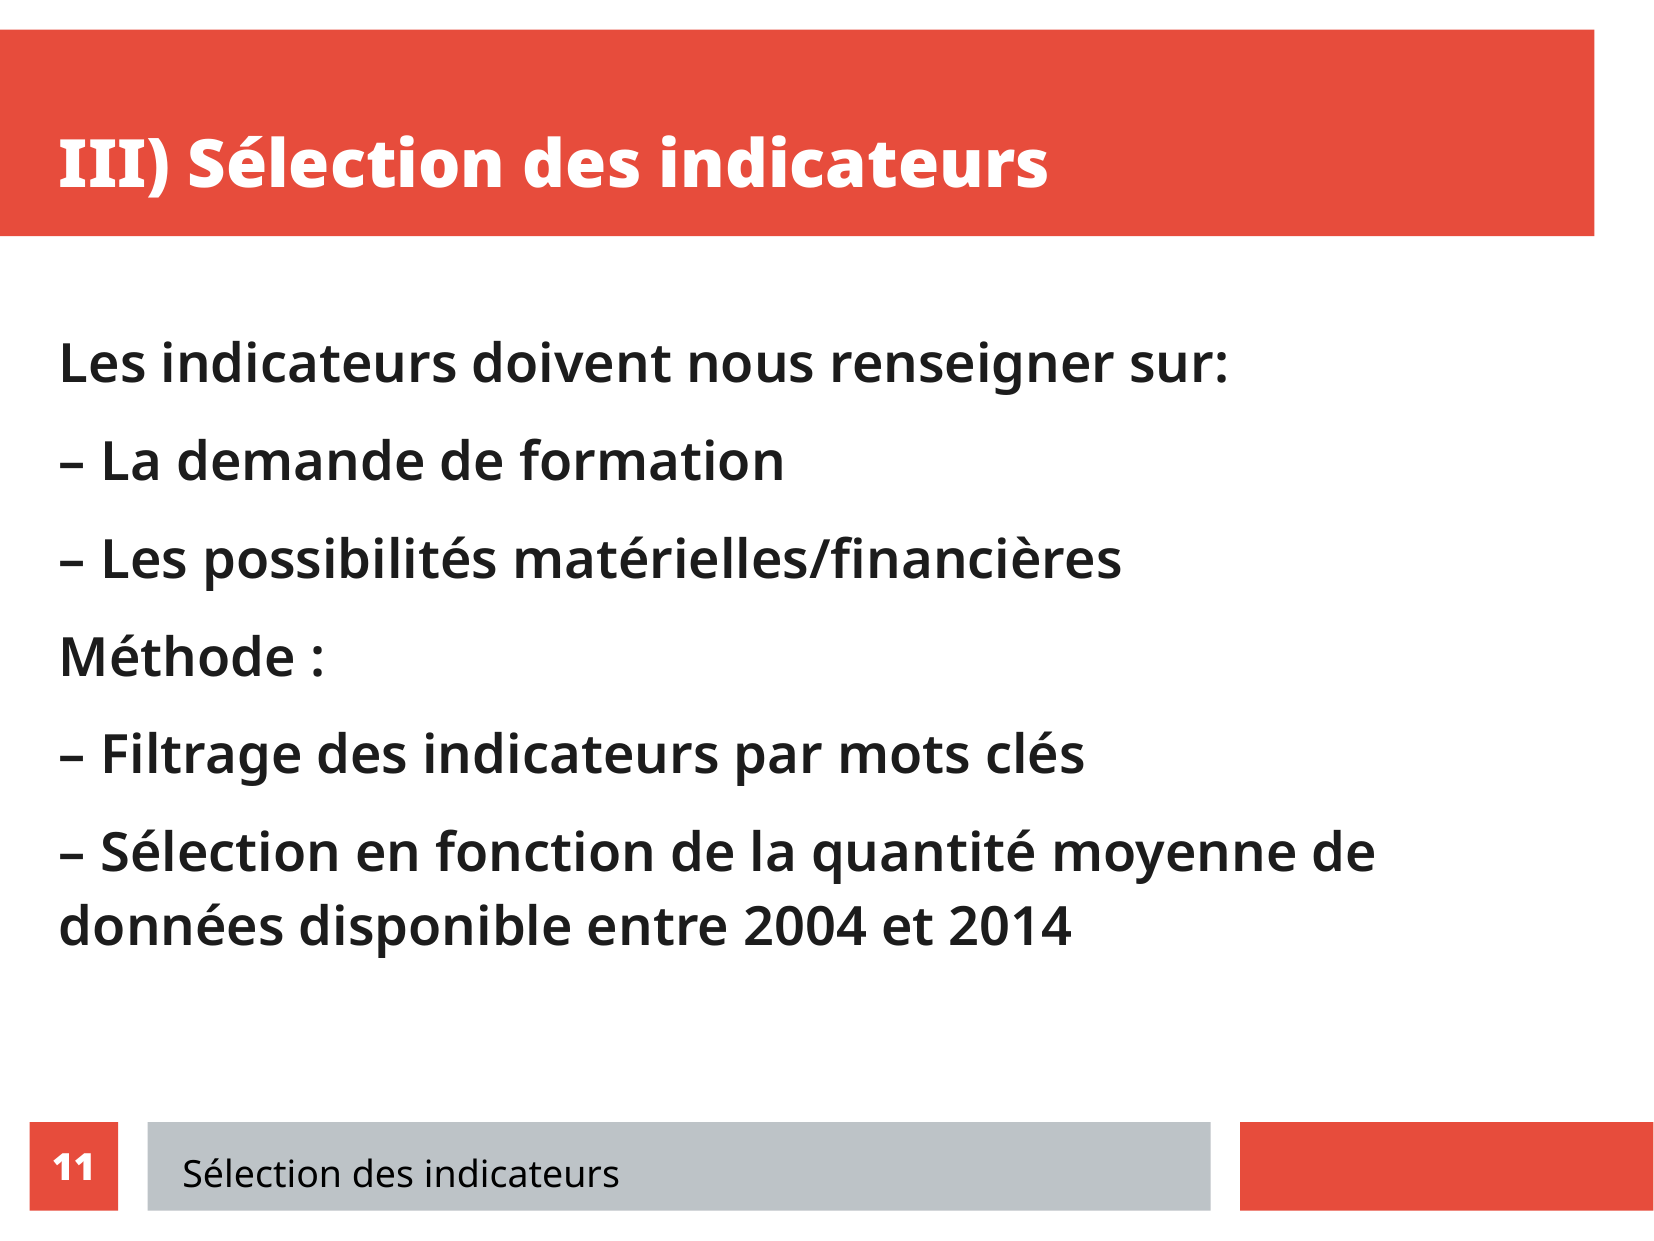

# III) Sélection des indicateurs
Les indicateurs doivent nous renseigner sur:
– La demande de formation
– Les possibilités matérielles/financières
Méthode :
– Filtrage des indicateurs par mots clés
– Sélection en fonction de la quantité moyenne de données disponible entre 2004 et 2014
11
Sélection des indicateurs